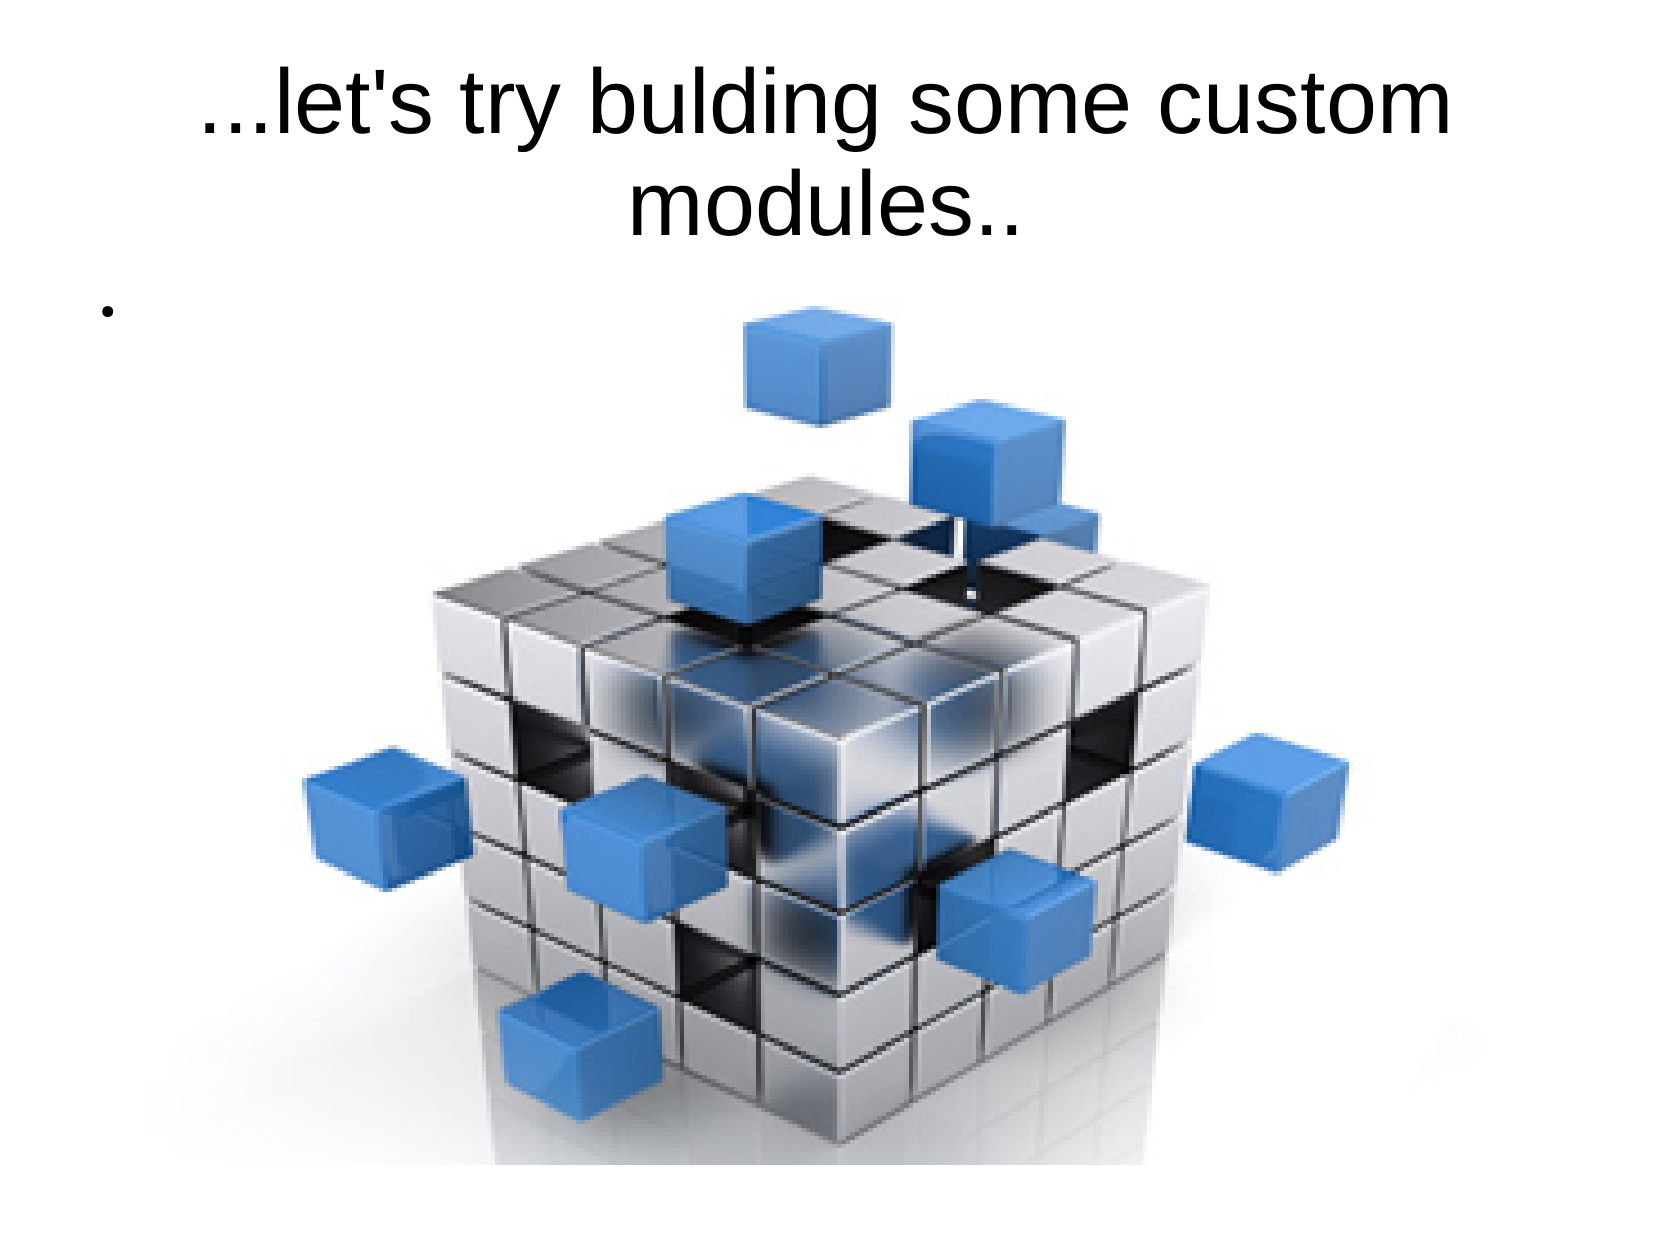

# ...let's try bulding some custom modules..